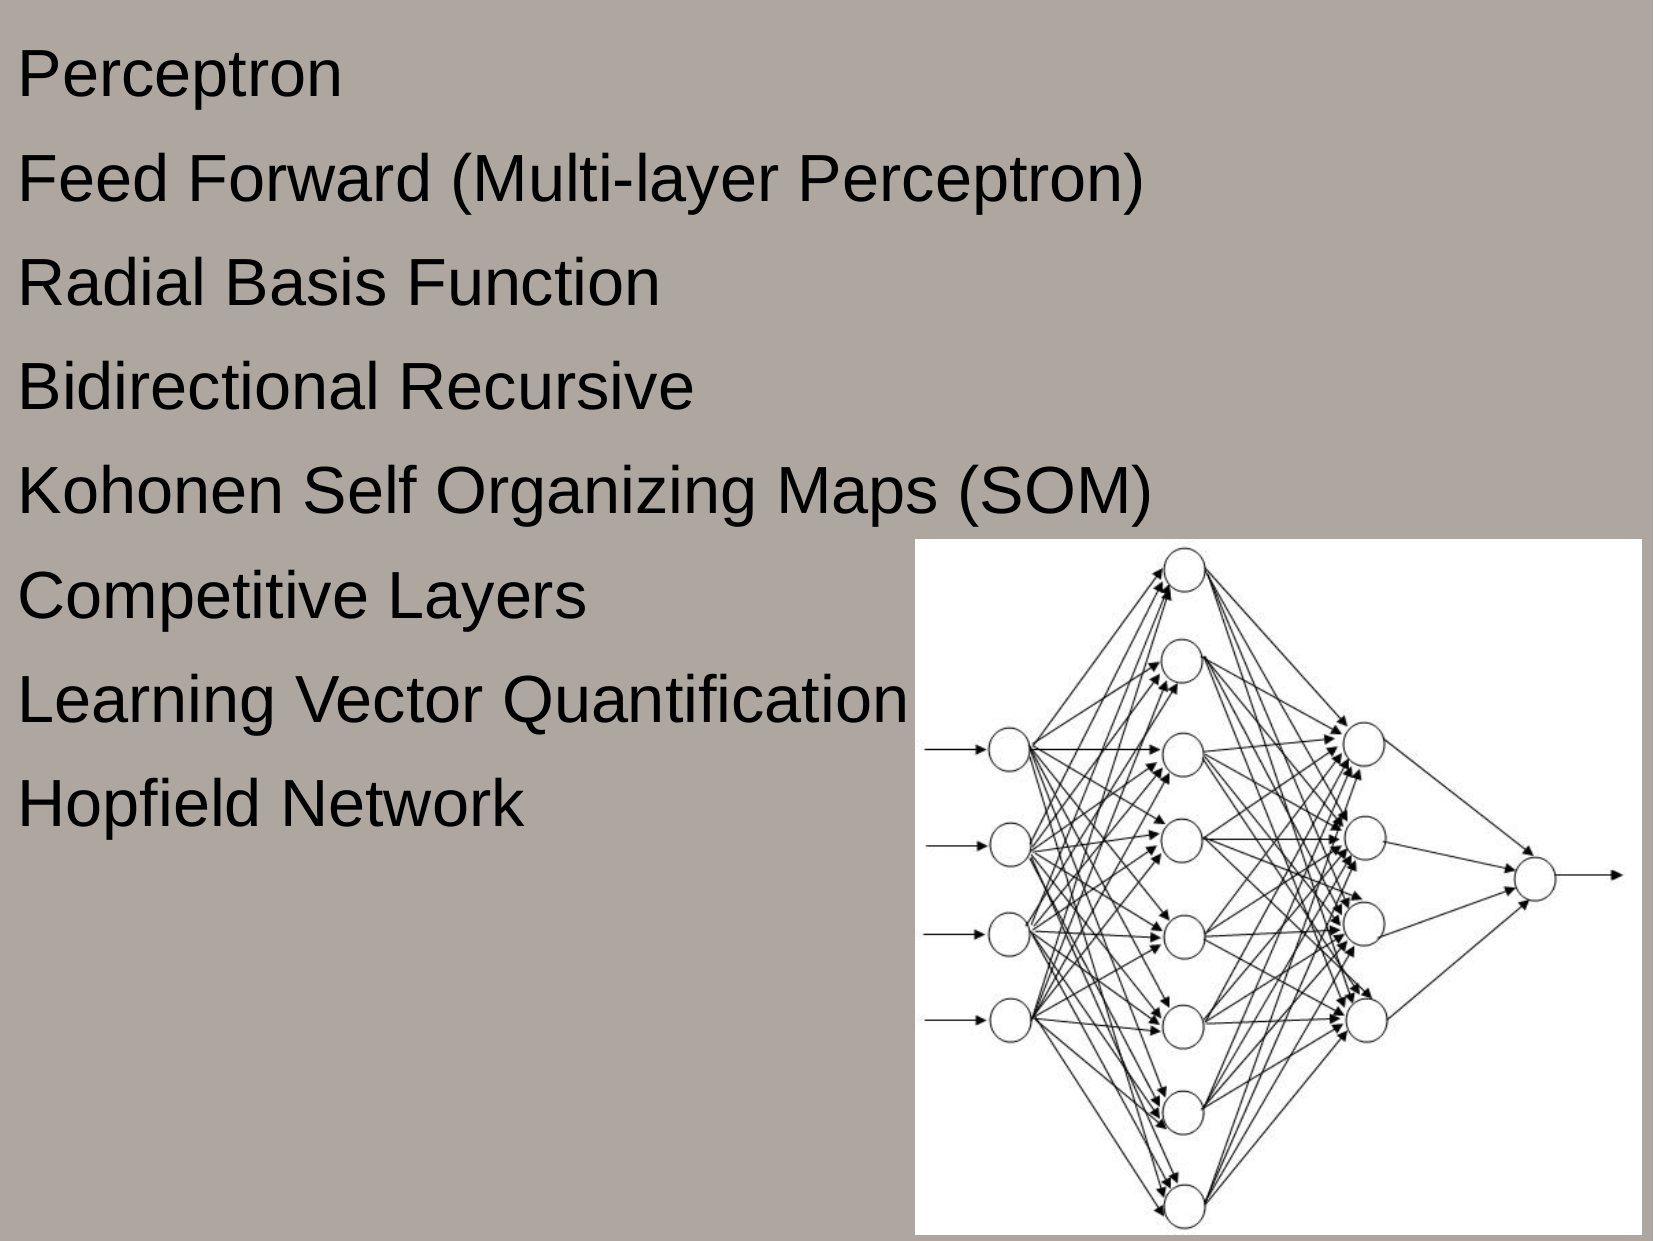

# Perceptron
Feed Forward (Multi-layer Perceptron)
Radial Basis Function
Bidirectional Recursive
Kohonen Self Organizing Maps (SOM)
Competitive Layers
Learning Vector Quantification
Hopfield Network